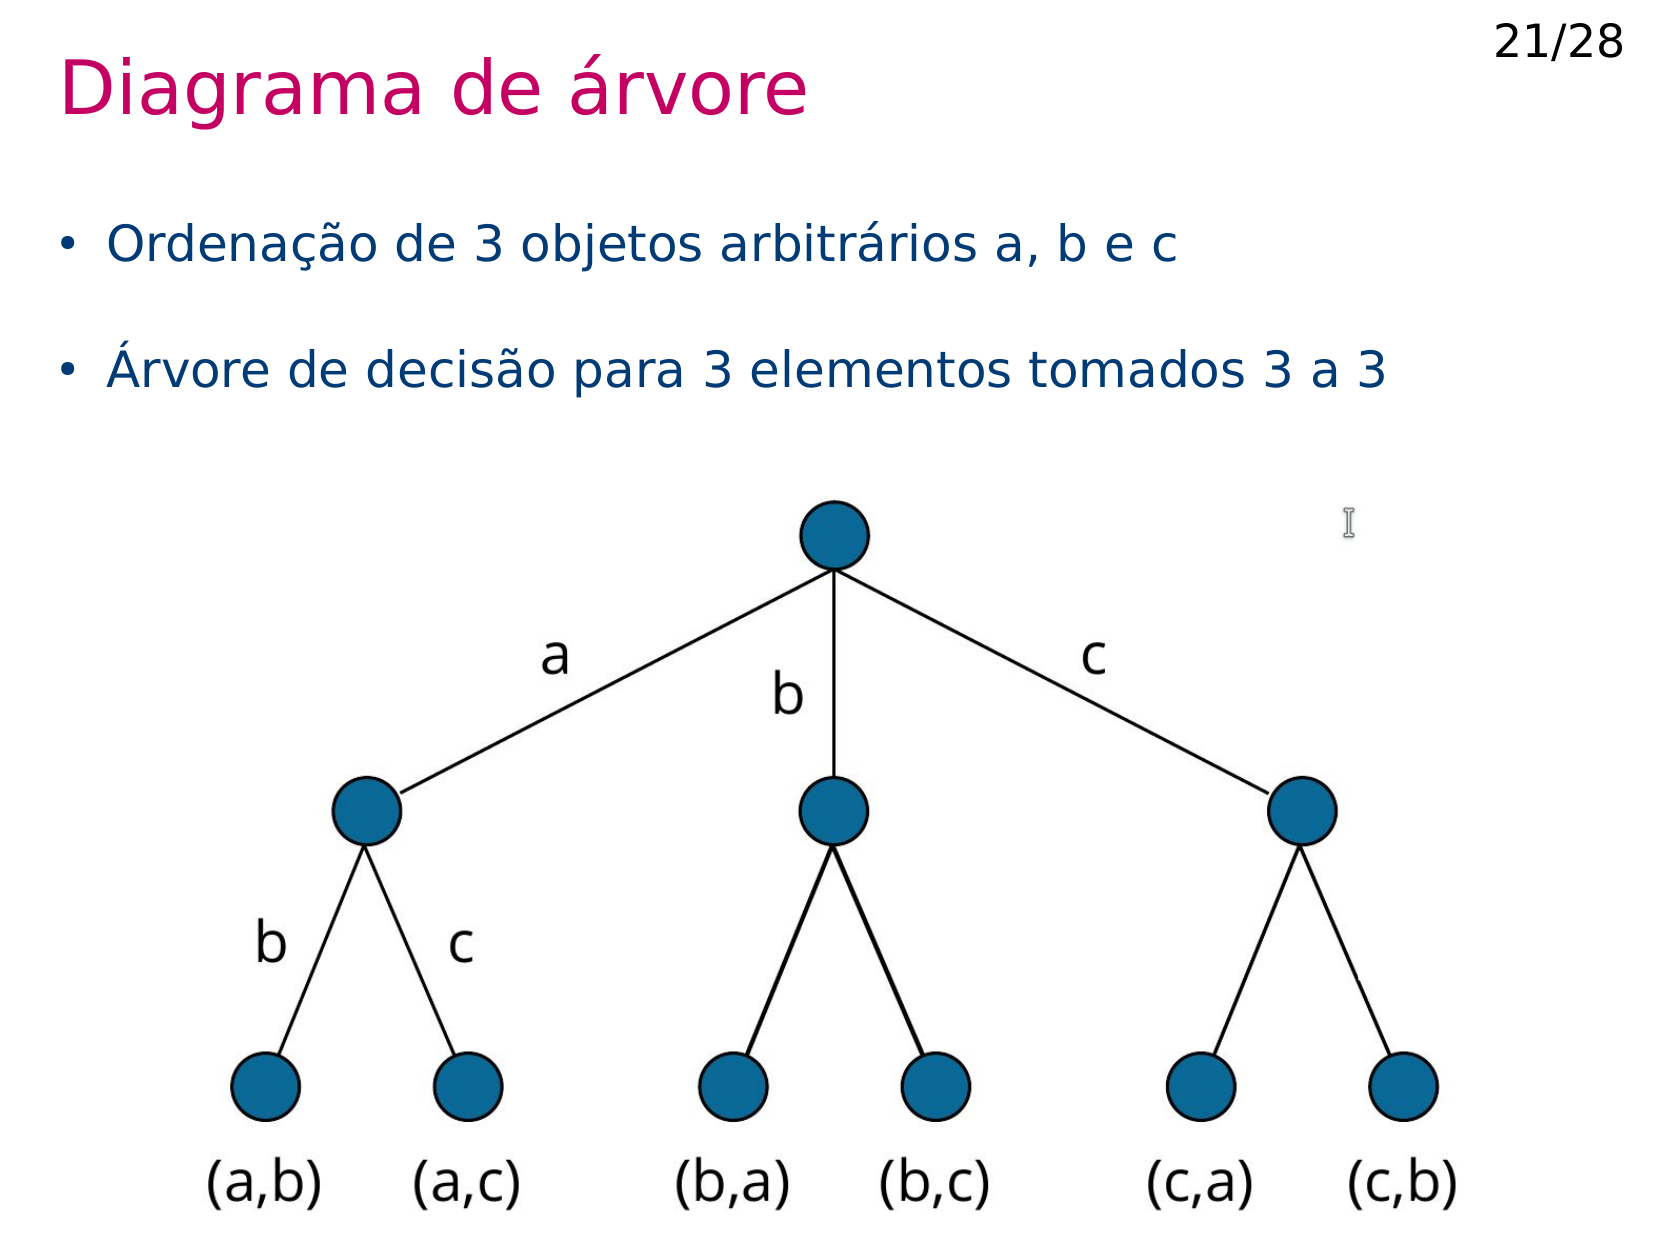

21
# Diagrama de árvore
Ordenação de 3 objetos arbitrários a, b e c
Árvore de decisão para 3 elementos tomados 3 a 3